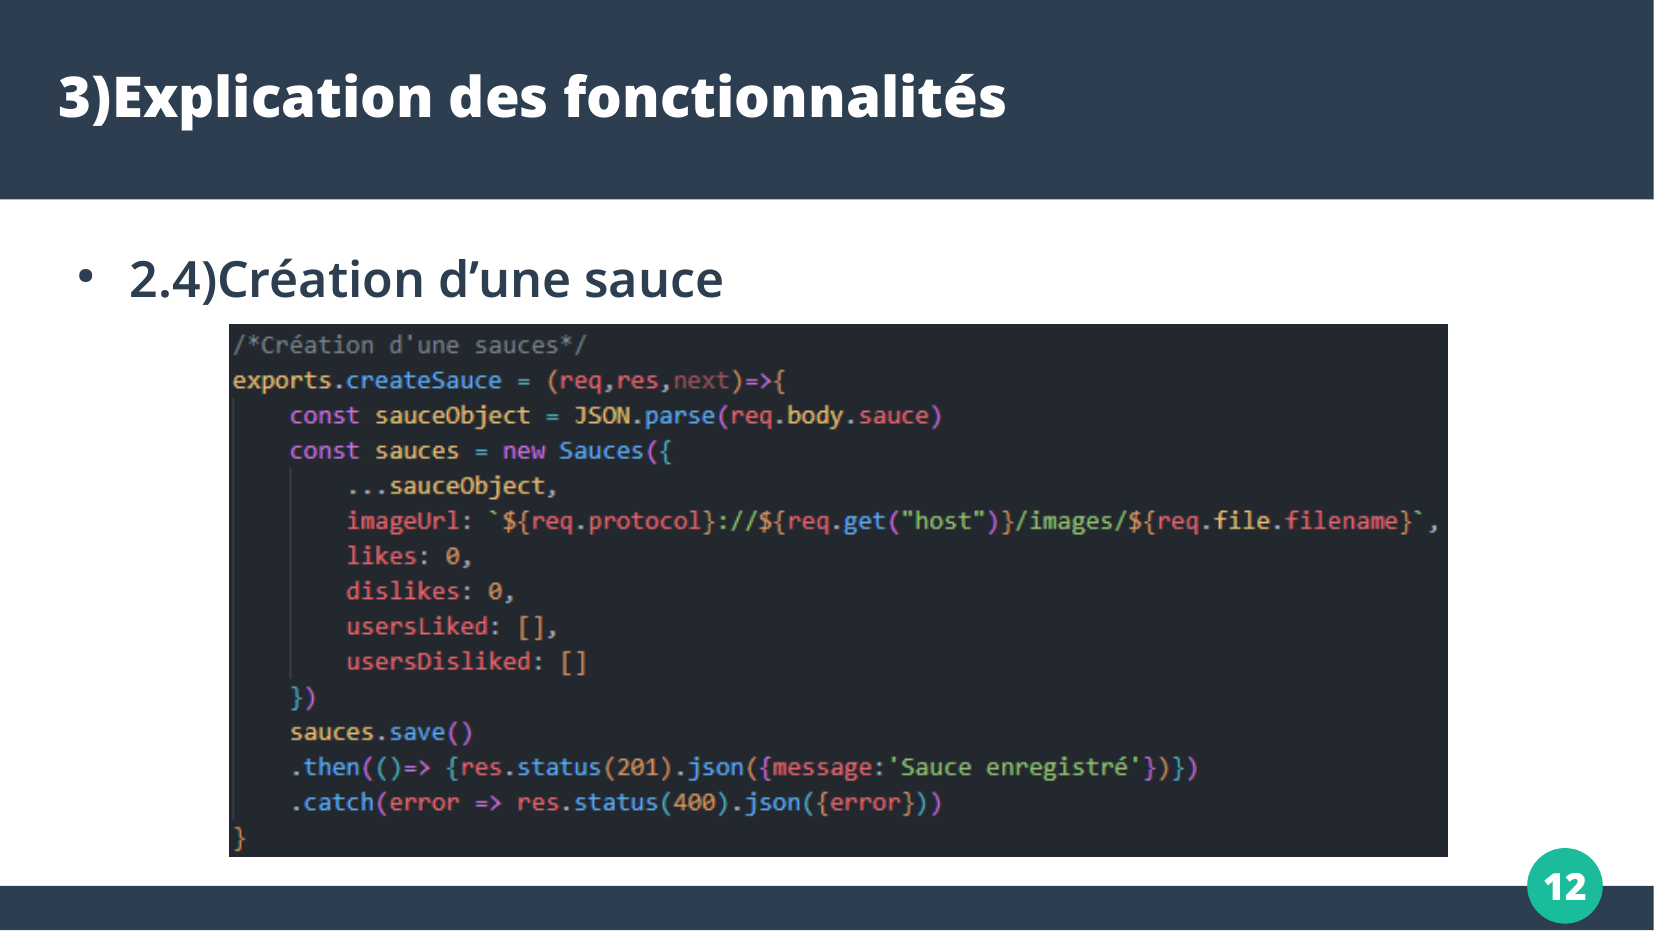

# 3)Explication des fonctionnalités
2.4)Création d’une sauce